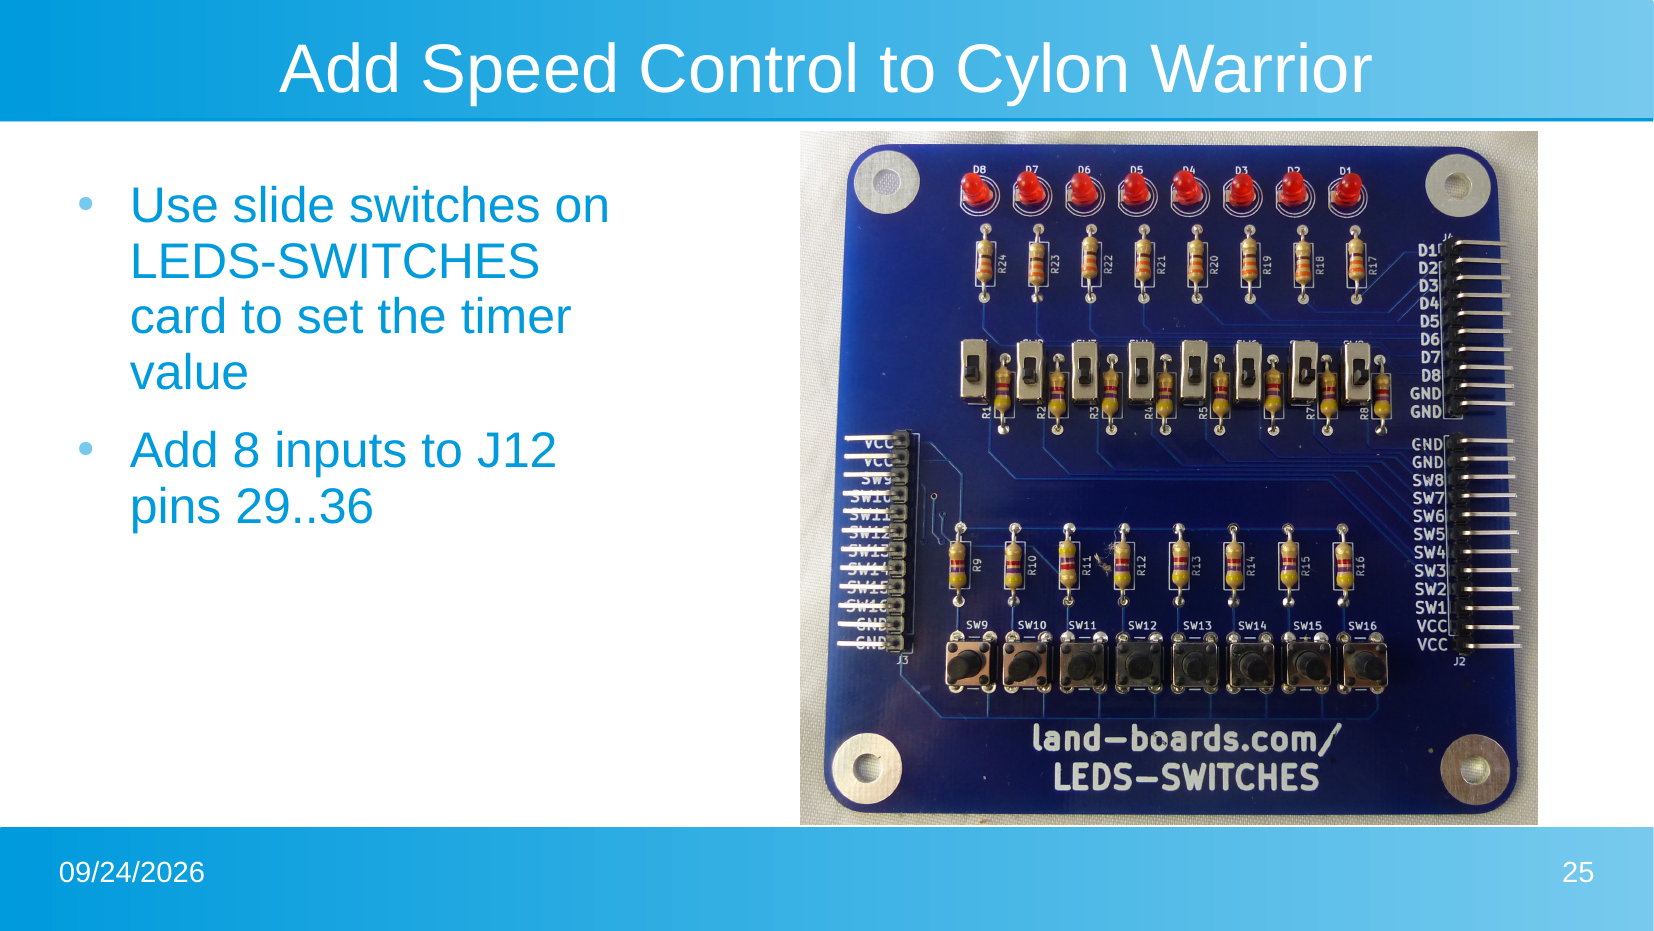

# Add Speed Control to Cylon Warrior
Use slide switches on LEDS-SWITCHES card to set the timer value
Add 8 inputs to J12 pins 29..36
25